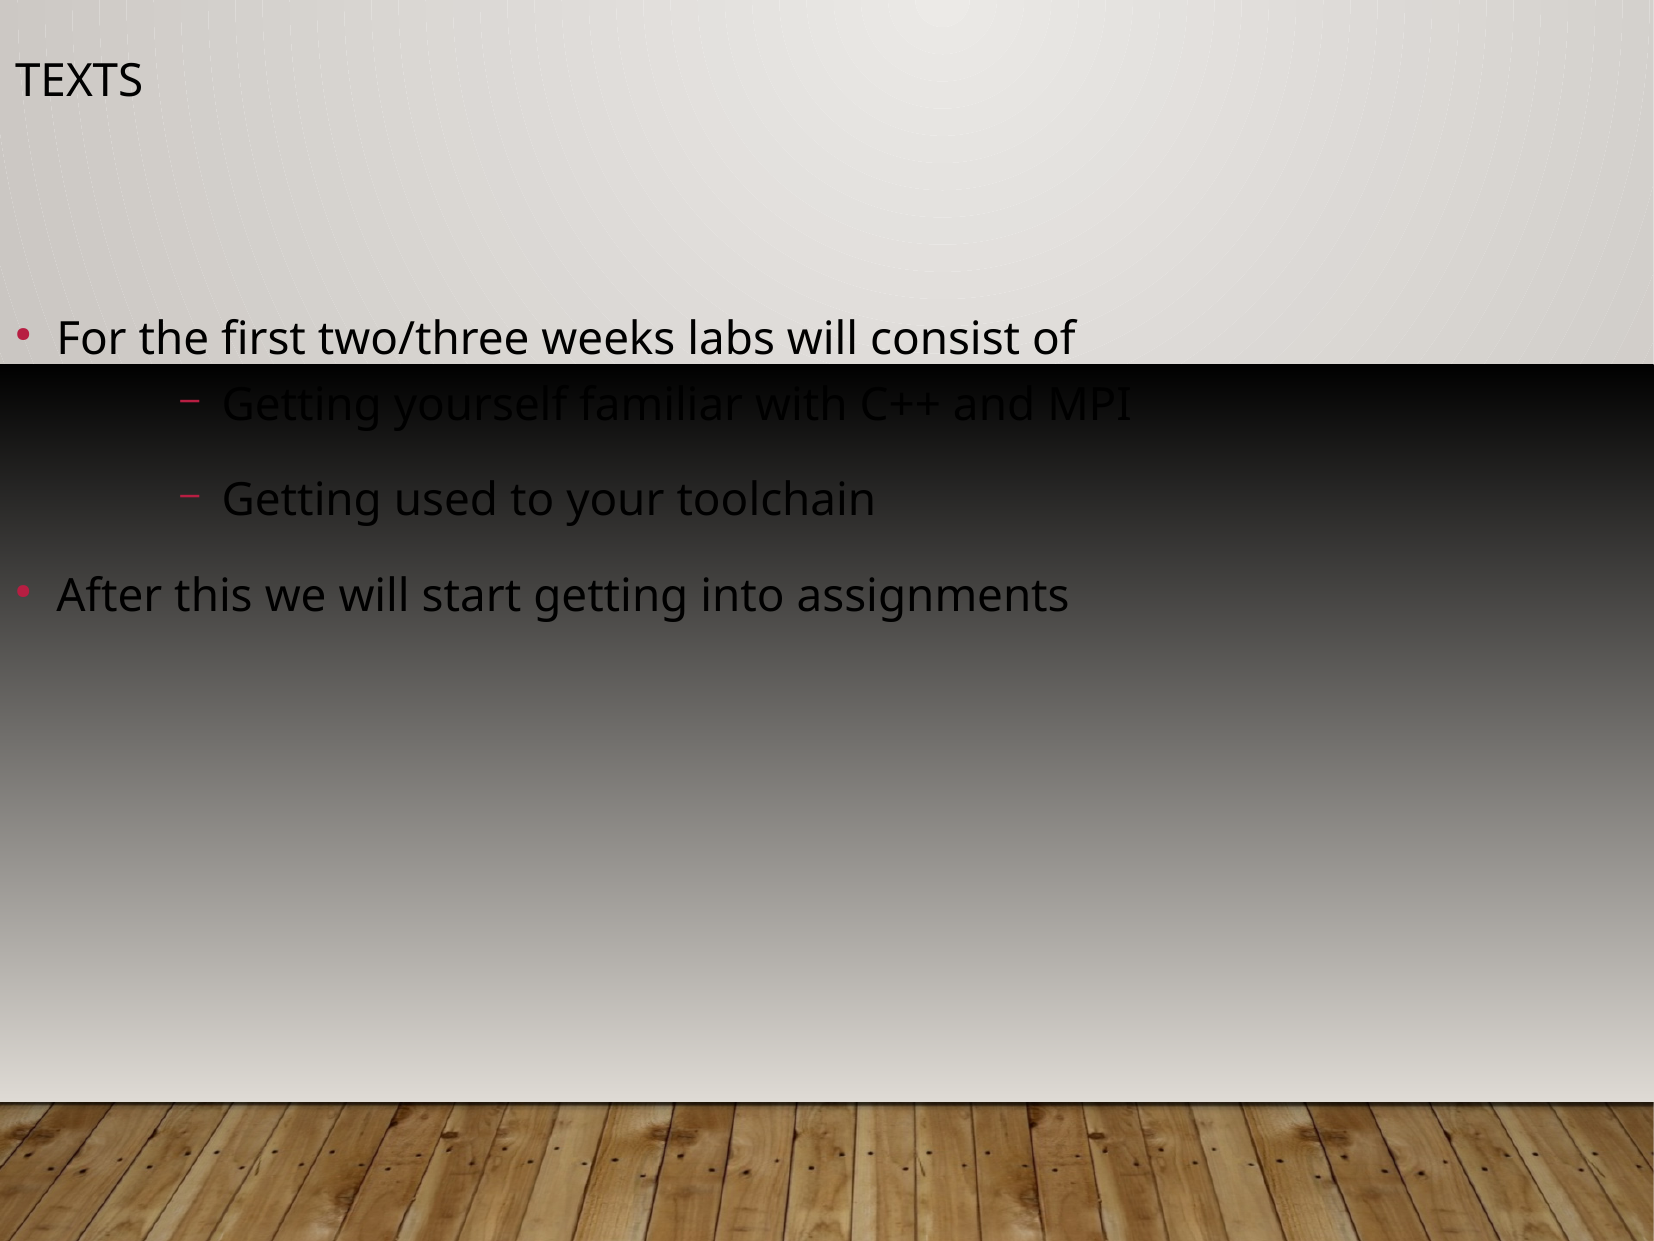

# Texts
For the first two/three weeks labs will consist of
Getting yourself familiar with C++ and MPI
Getting used to your toolchain
After this we will start getting into assignments